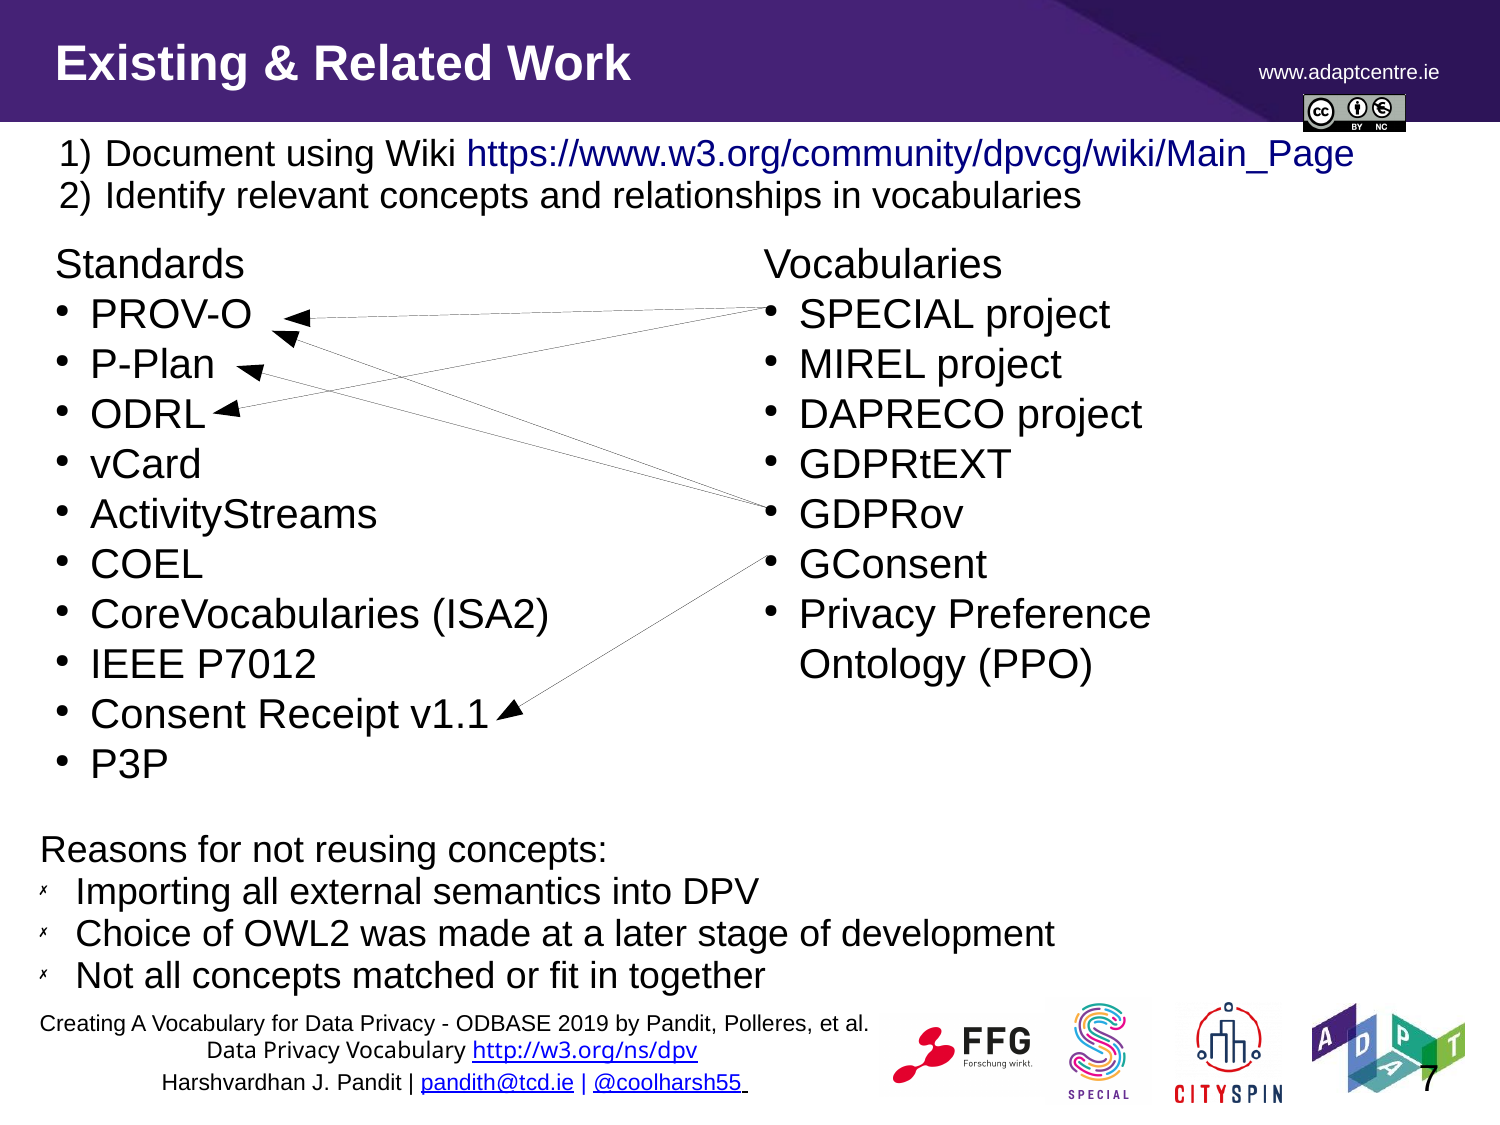

Existing & Related Work
 Document using Wiki https://www.w3.org/community/dpvcg/wiki/Main_Page
 Identify relevant concepts and relationships in vocabularies
Standards
PROV-O
P-Plan
ODRL
vCard
ActivityStreams
COEL
CoreVocabularies (ISA2)
IEEE P7012
Consent Receipt v1.1
P3P
Vocabularies
SPECIAL project
MIREL project
DAPRECO project
GDPRtEXT
GDPRov
GConsent
Privacy Preference Ontology (PPO)
Reasons for not reusing concepts:
Importing all external semantics into DPV
Choice of OWL2 was made at a later stage of development
Not all concepts matched or fit in together